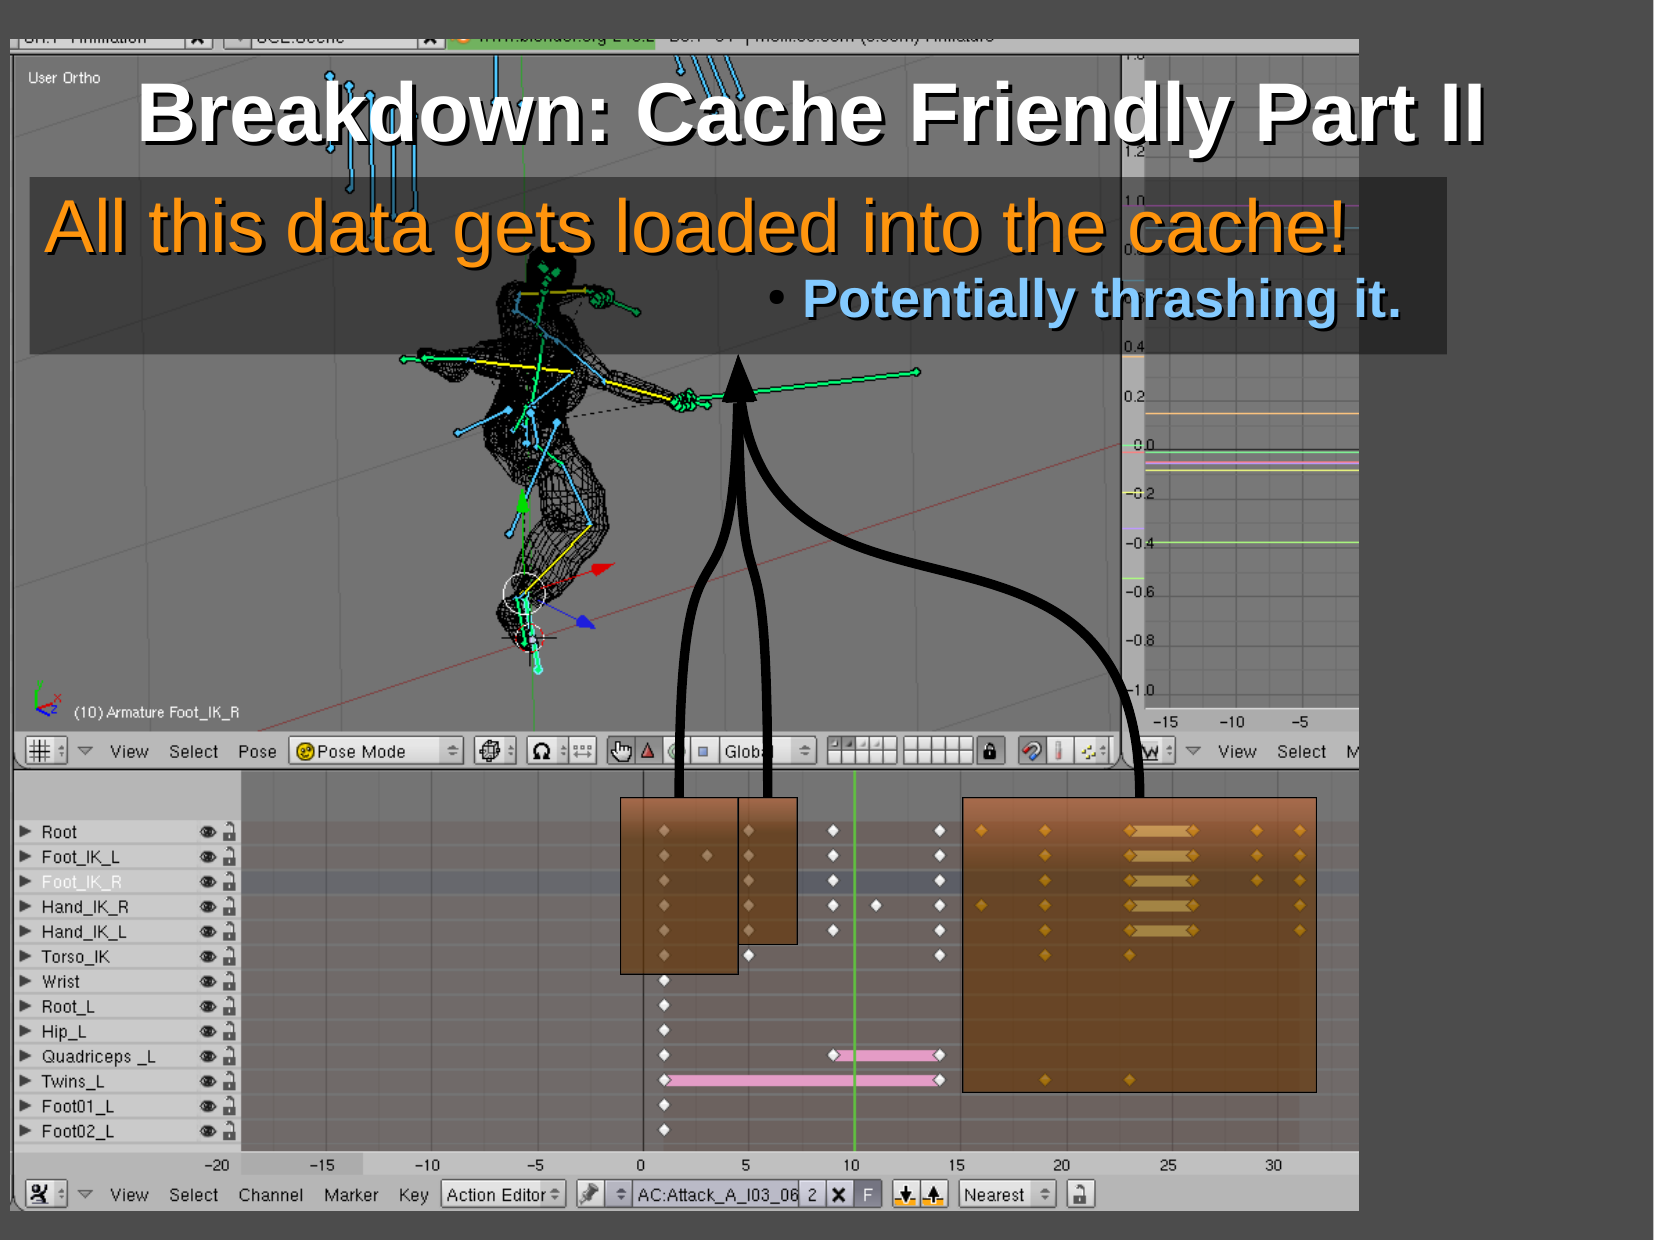

Breakdown: Cache Friendly Part II
All this data gets loaded into the cache!
Potentially thrashing it.